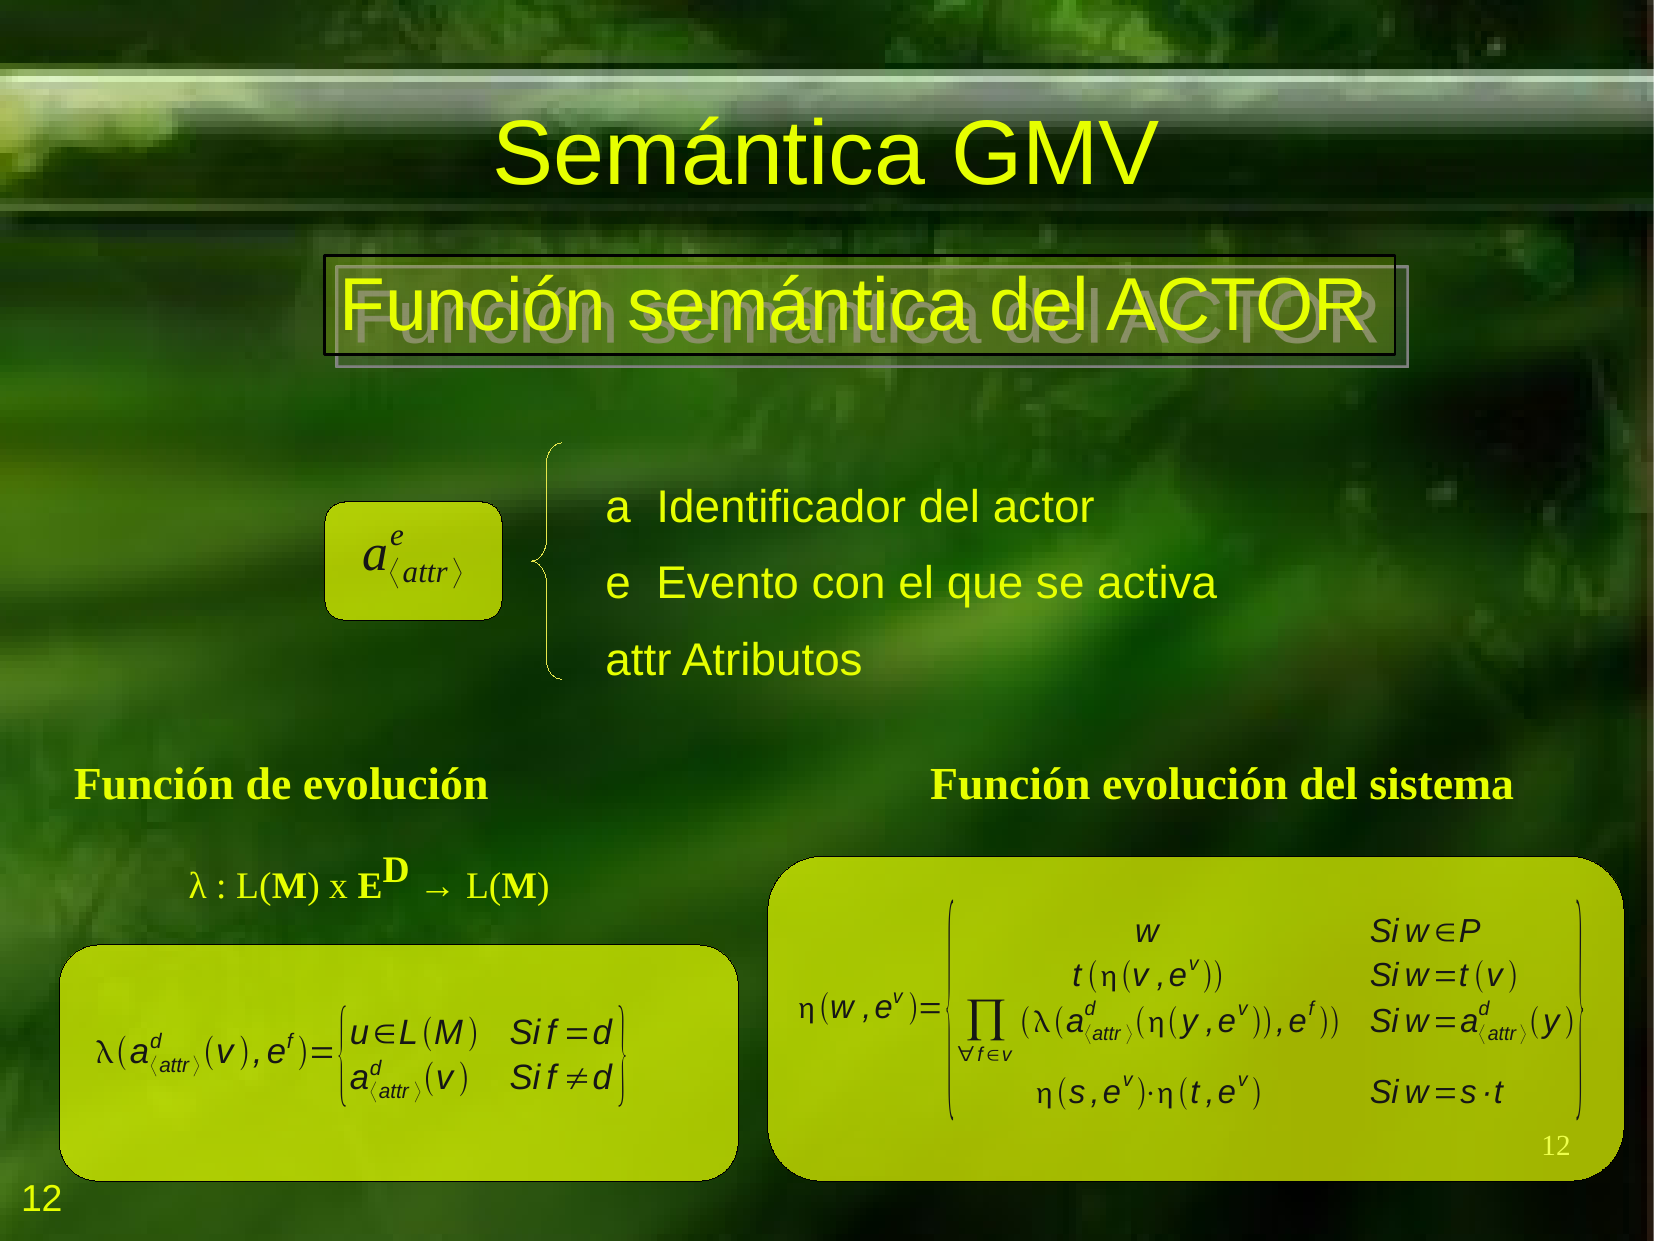

# Semántica GMV
Función semántica del ACTOR
a Identificador del actor
e Evento con el que se activa
attr Atributos
Función de evolución
Función evolución del sistema
λ : L(M) x ED → L(M)
12